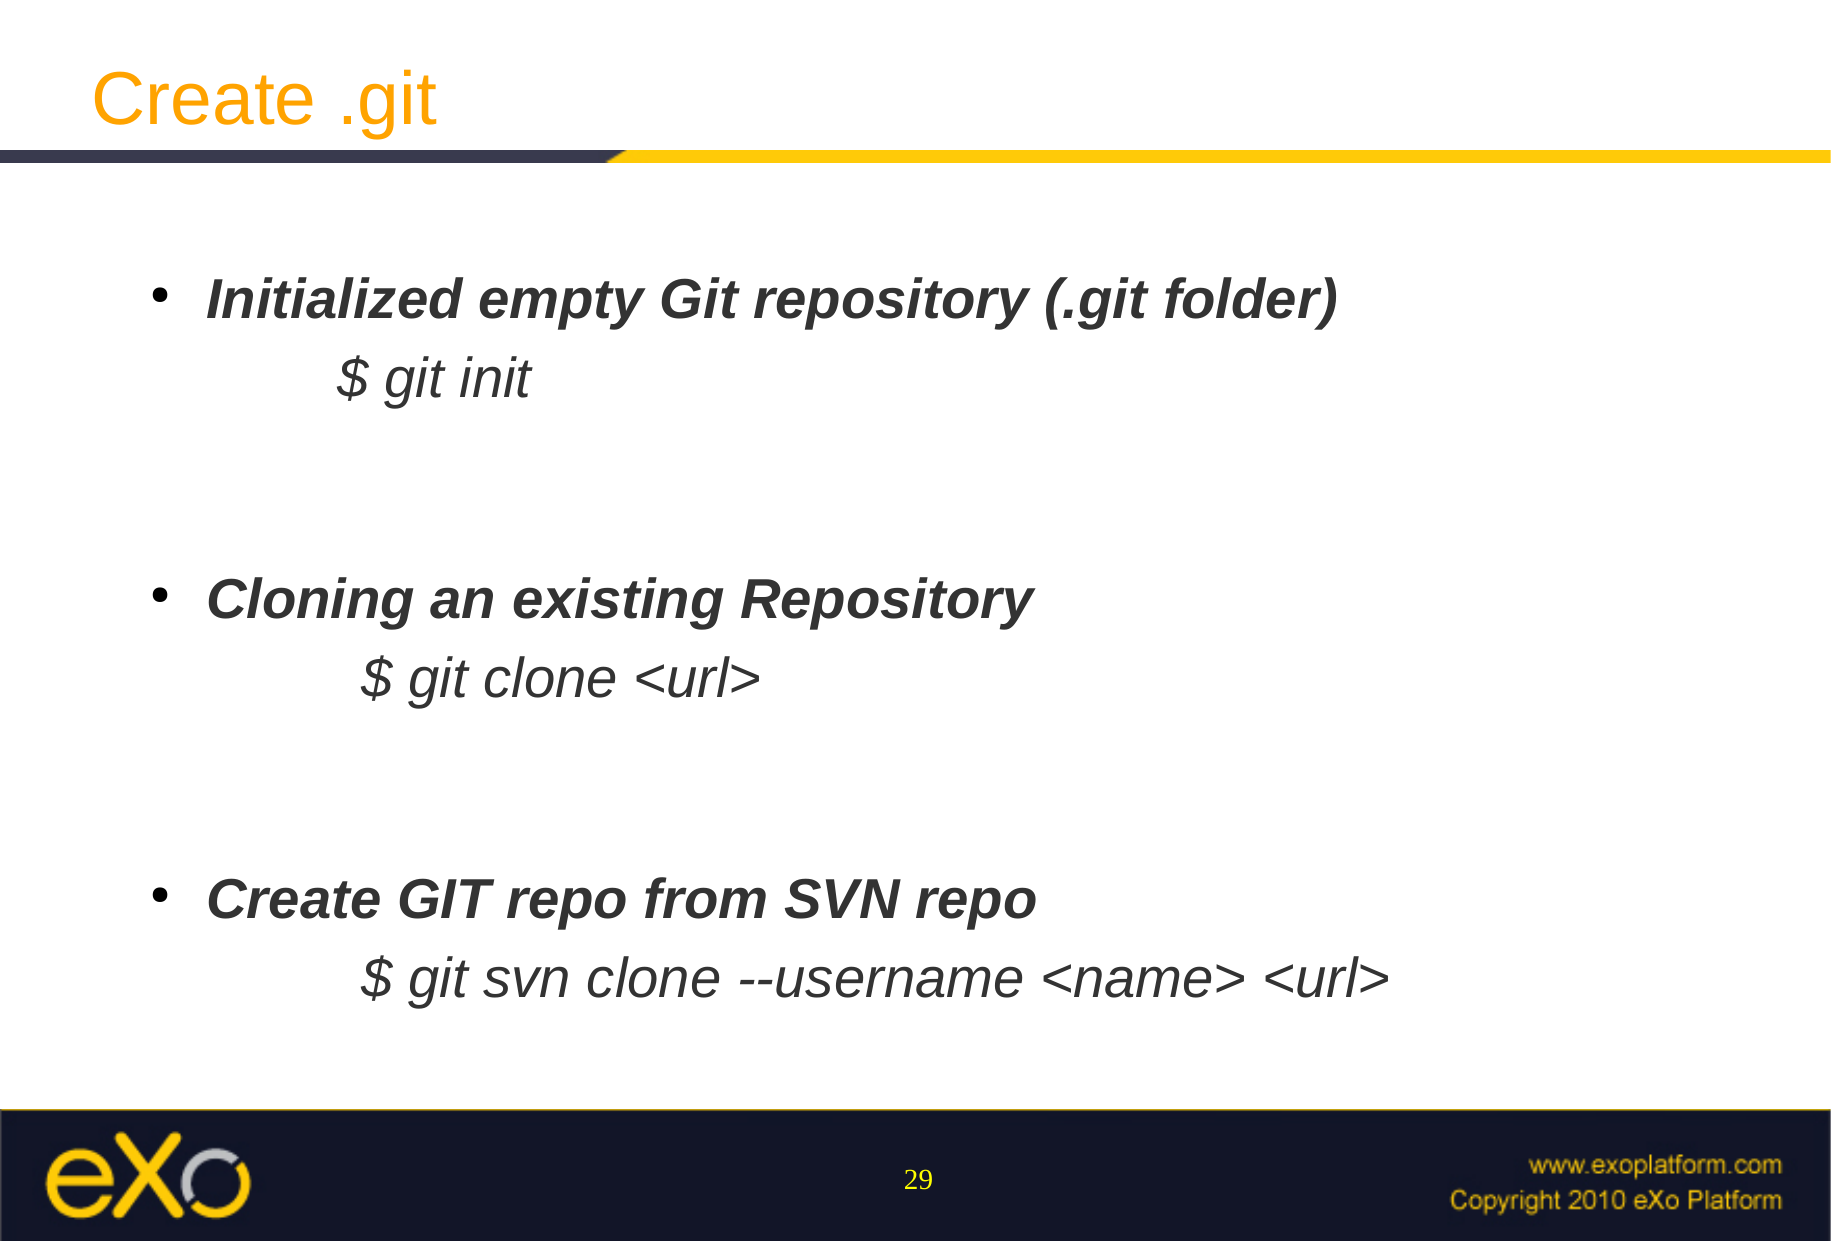

Create .git
# Initialized empty Git repository (.git folder)
$ git init
Cloning an existing Repository
$ git clone <url>
Create GIT repo from SVN repo
$ git svn clone --username <name> <url>